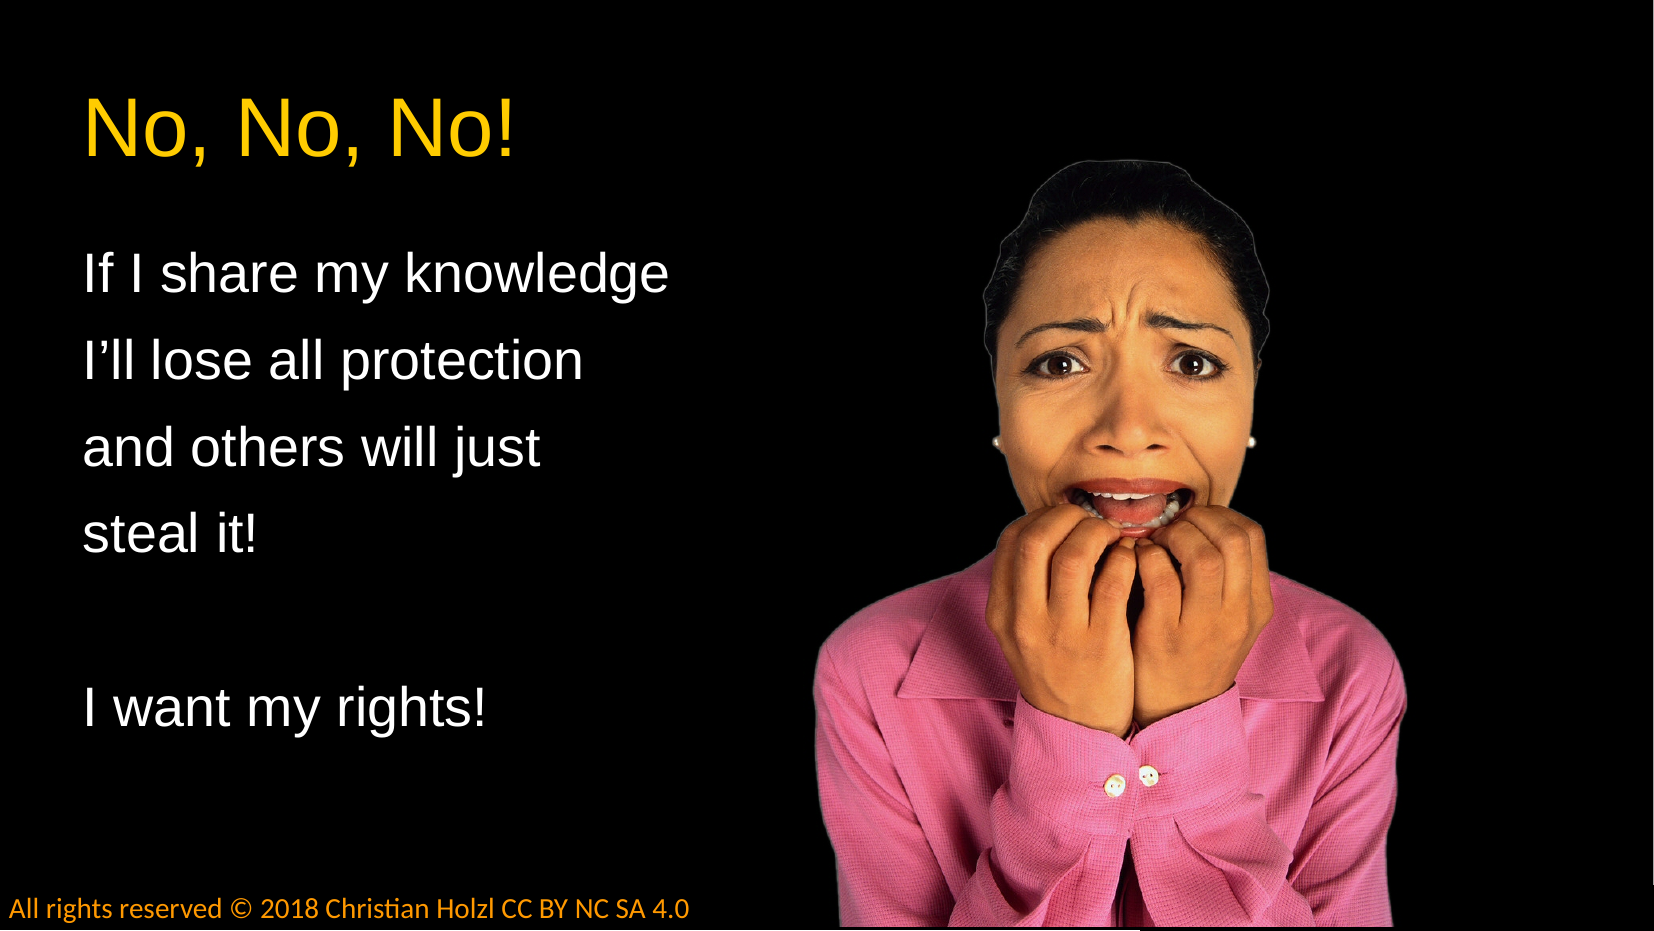

# No, No, No!
If I share my knowledge
I’ll lose all protection
and others will just
steal it!
I want my rights!
All rights reserved © 2018 Christian Holzl CC BY NC SA 4.0